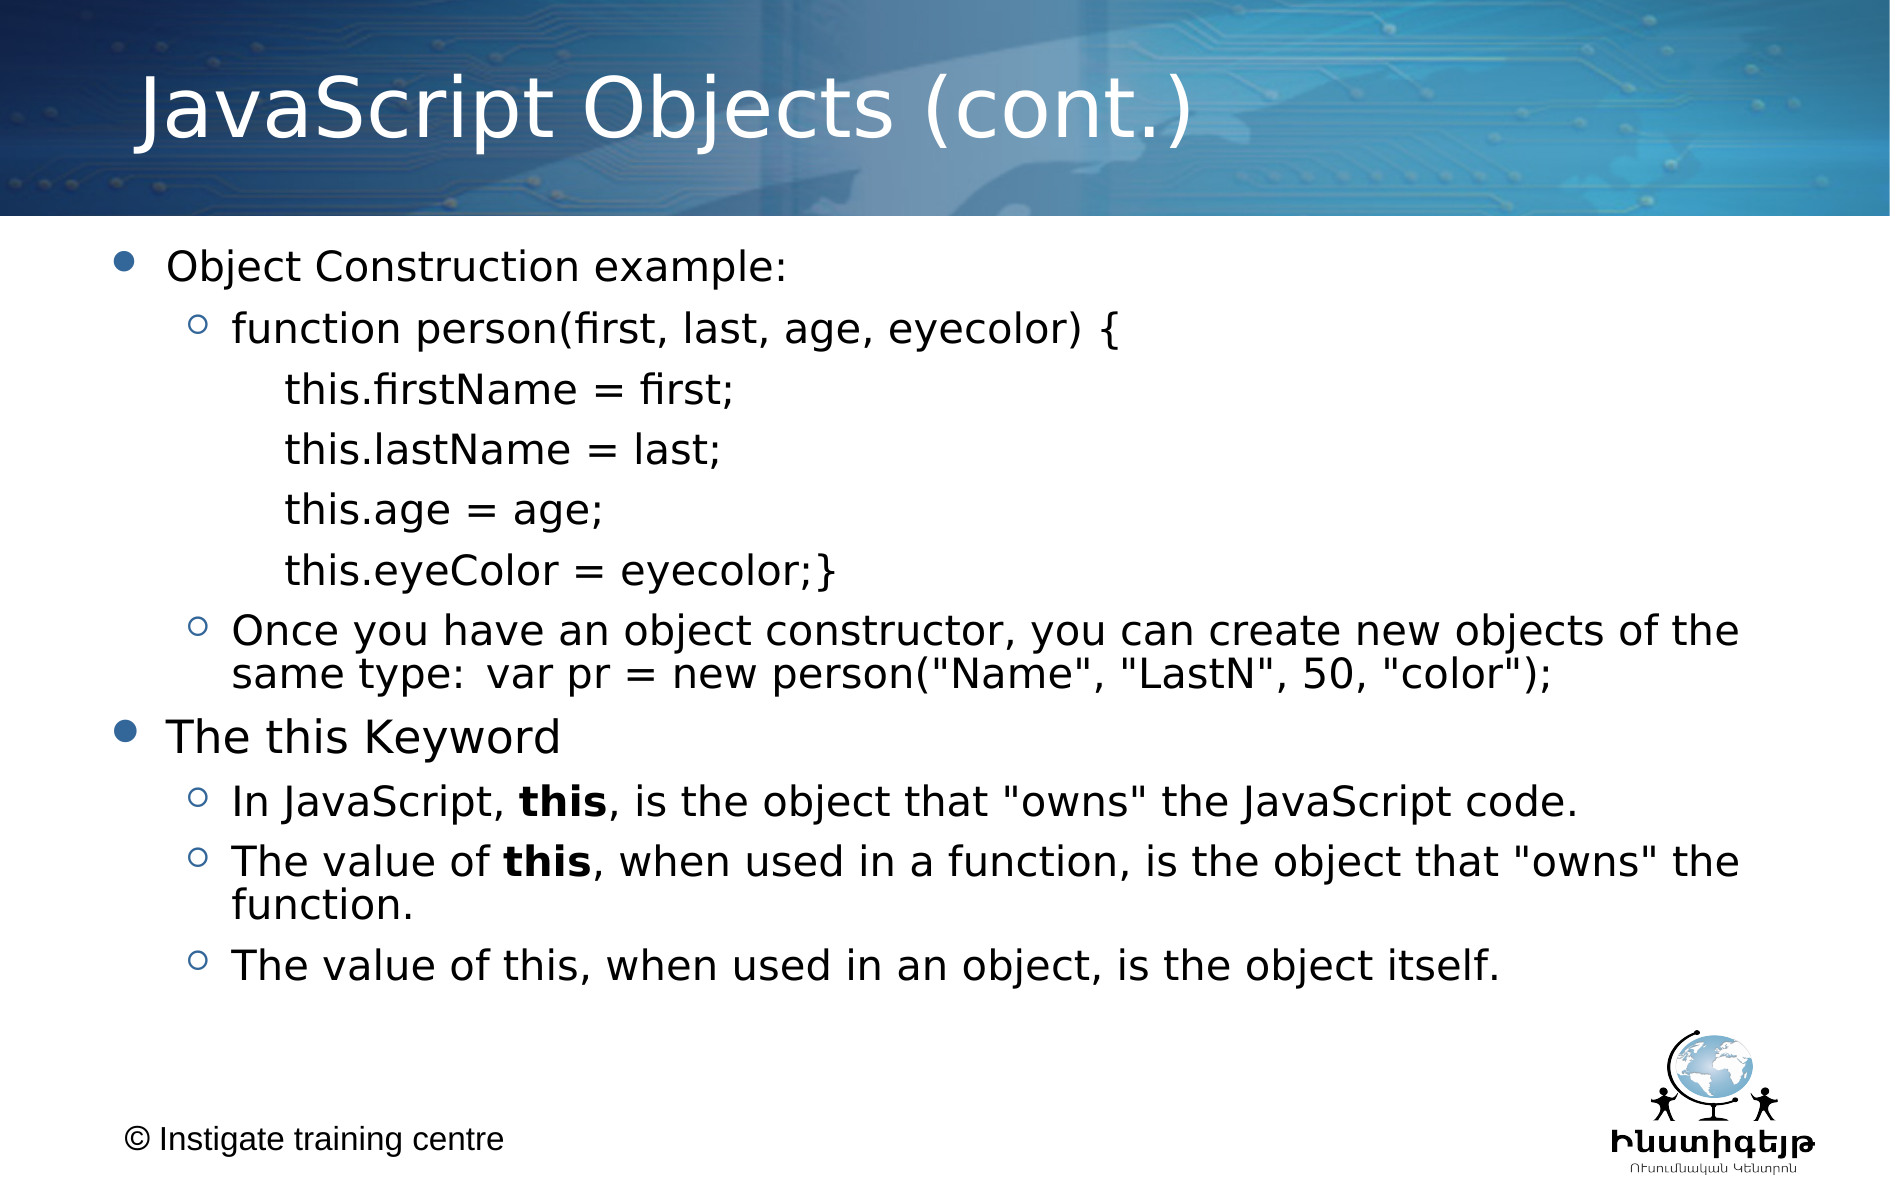

JavaScript Objects (cont.)
# Object Construction example:
function person(first, last, age, eyecolor) {
 this.firstName = first;
 this.lastName = last;
 this.age = age;
 this.eyeColor = eyecolor;}
Once you have an object constructor, you can create new objects of the same type:	var pr = new person("Name", "LastN", 50, "color");
The this Keyword
In JavaScript, this, is the object that "owns" the JavaScript code.
The value of this, when used in a function, is the object that "owns" the function.
The value of this, when used in an object, is the object itself.